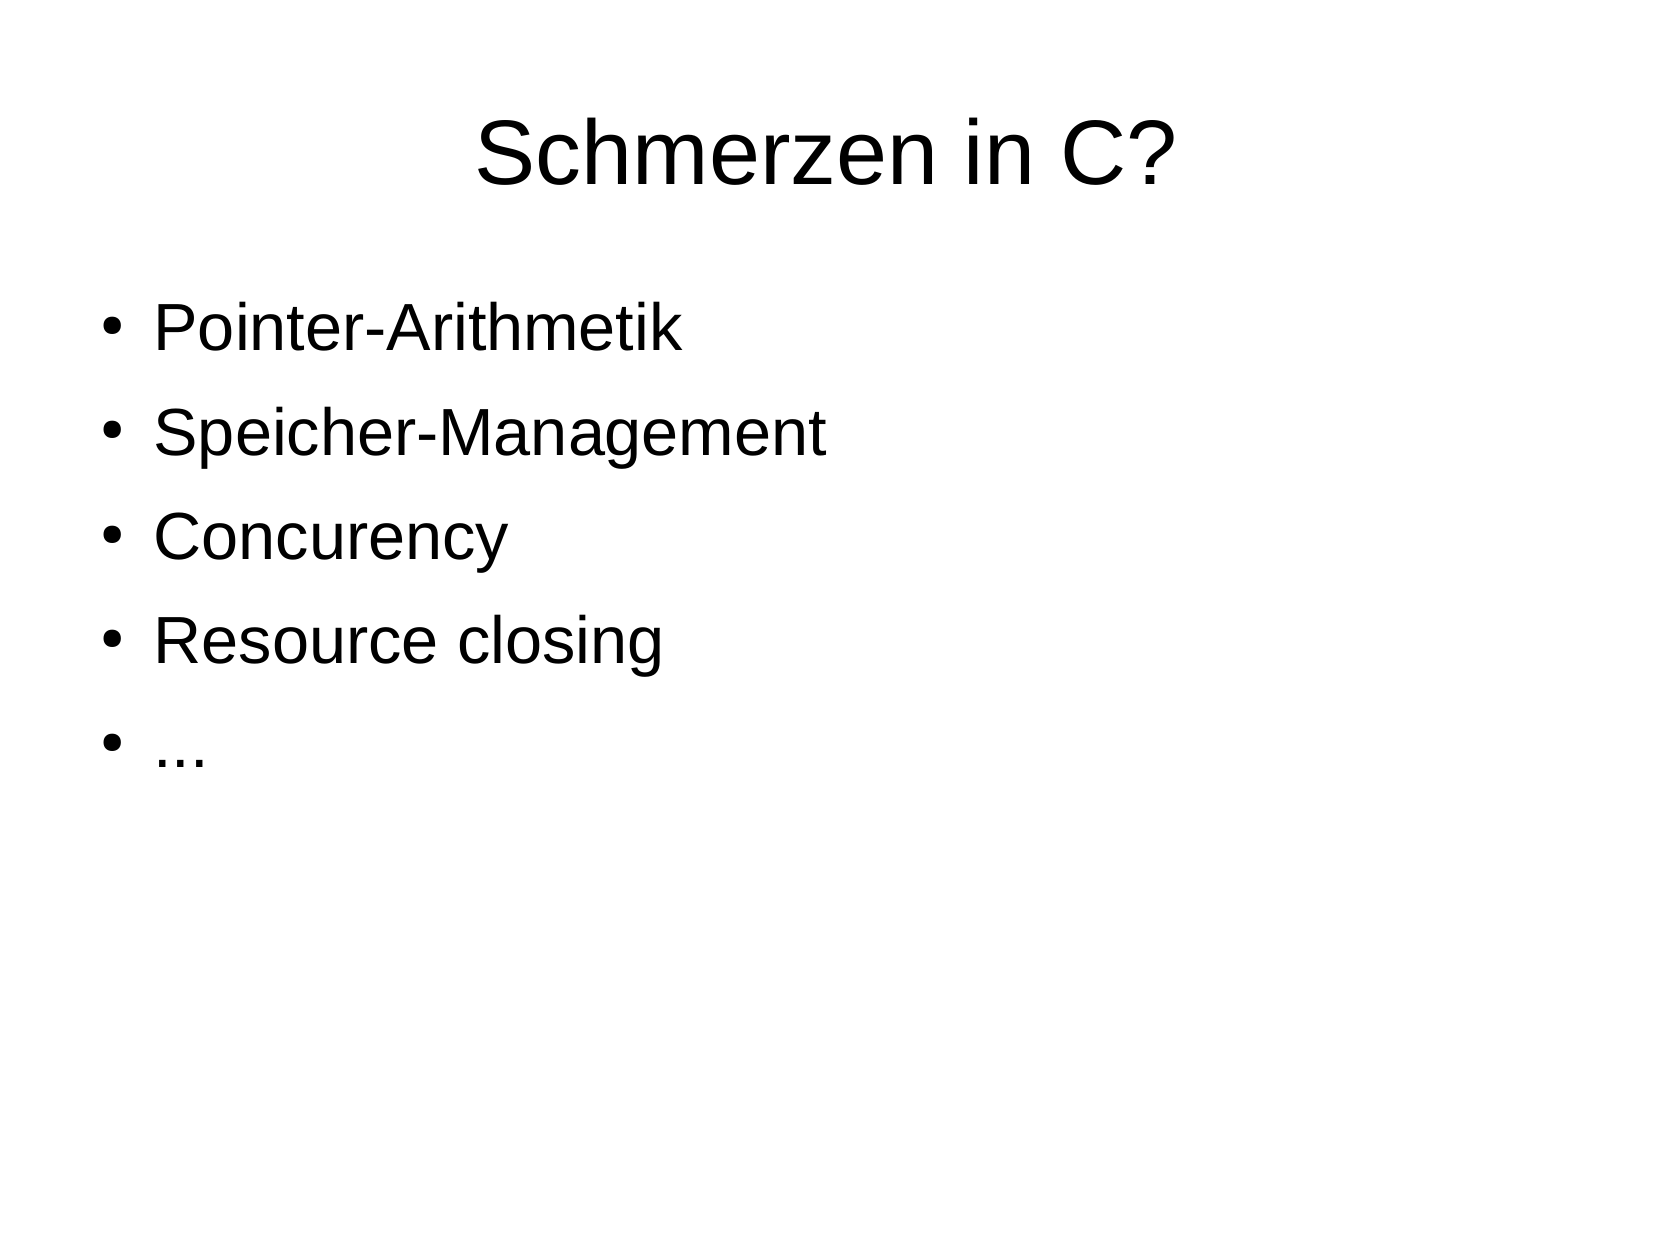

# Schmerzen in C?
Pointer-Arithmetik
Speicher-Management
Concurency
Resource closing
...